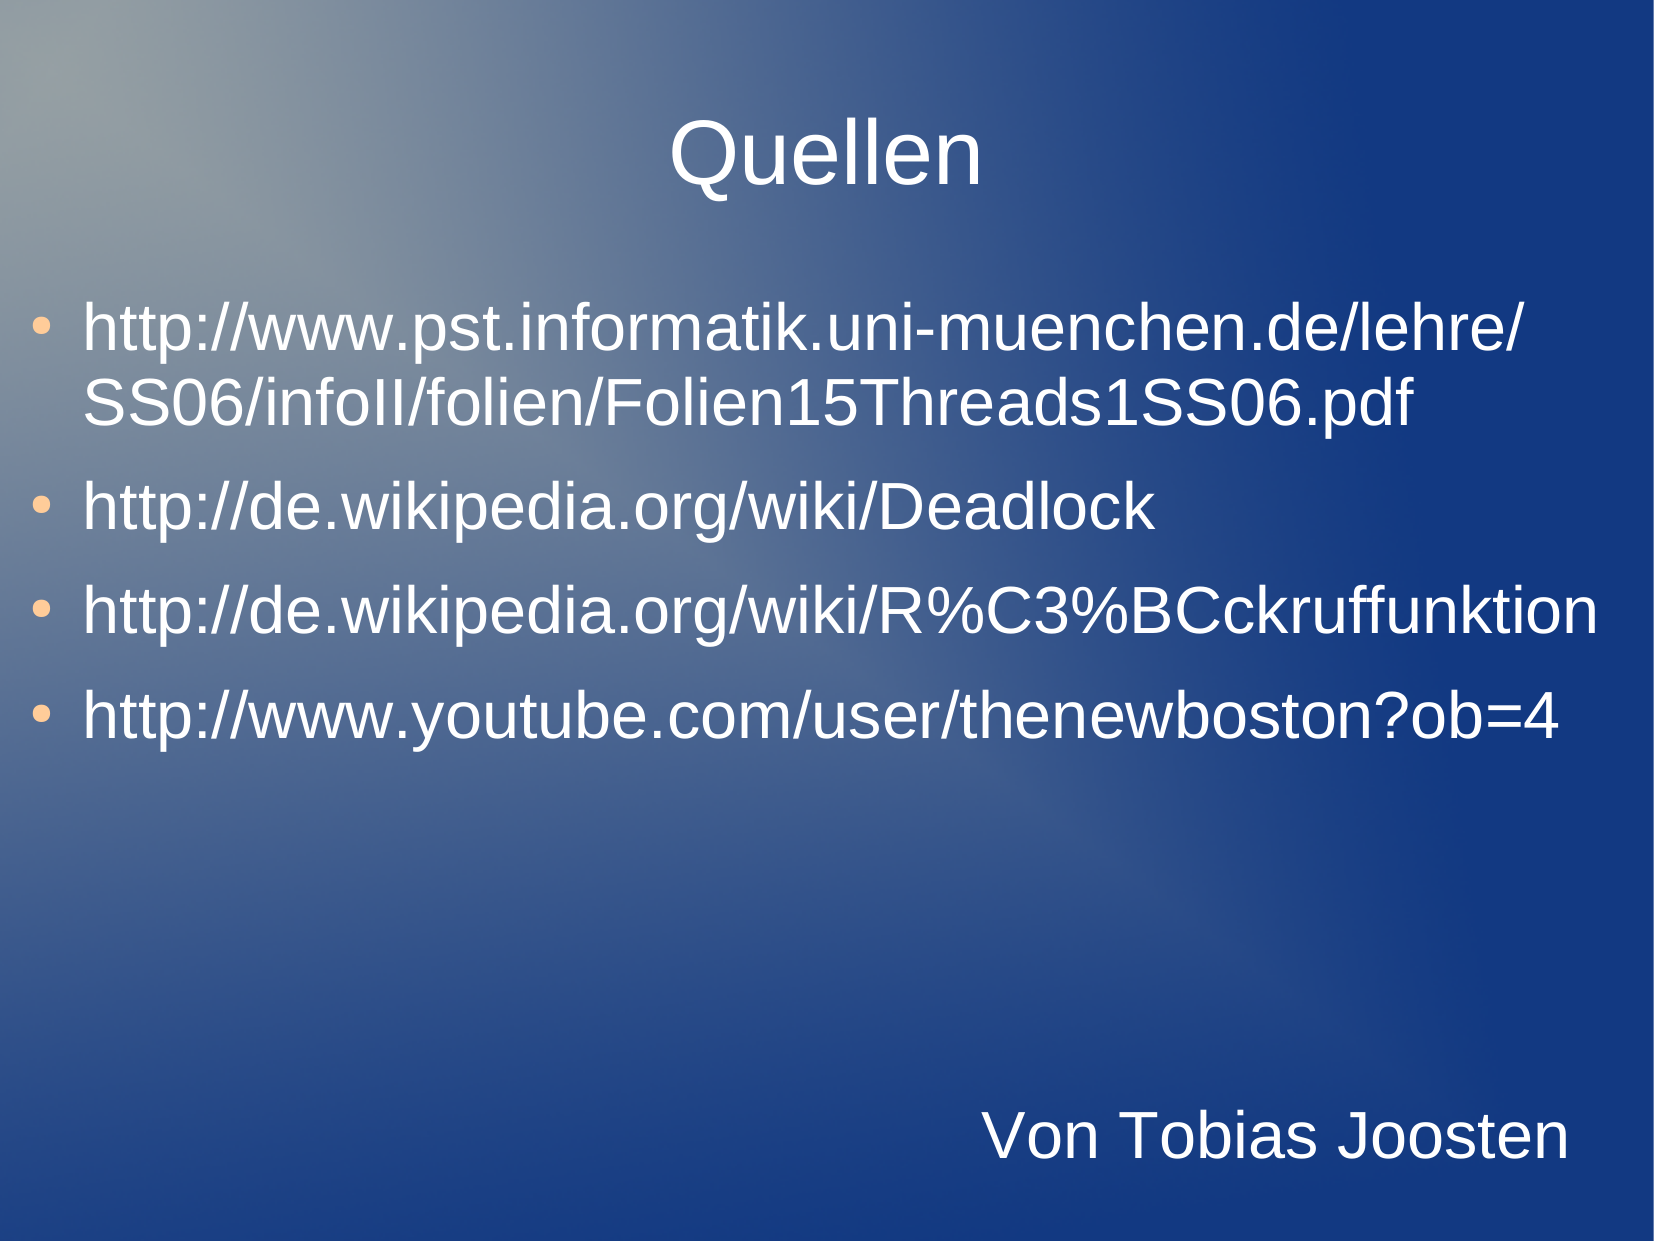

# Quellen
http://www.pst.informatik.uni-muenchen.de/lehre/SS06/infoII/folien/Folien15Threads1SS06.pdf
http://de.wikipedia.org/wiki/Deadlock
http://de.wikipedia.org/wiki/R%C3%BCckruffunktion
http://www.youtube.com/user/thenewboston?ob=4
Von Tobias Joosten